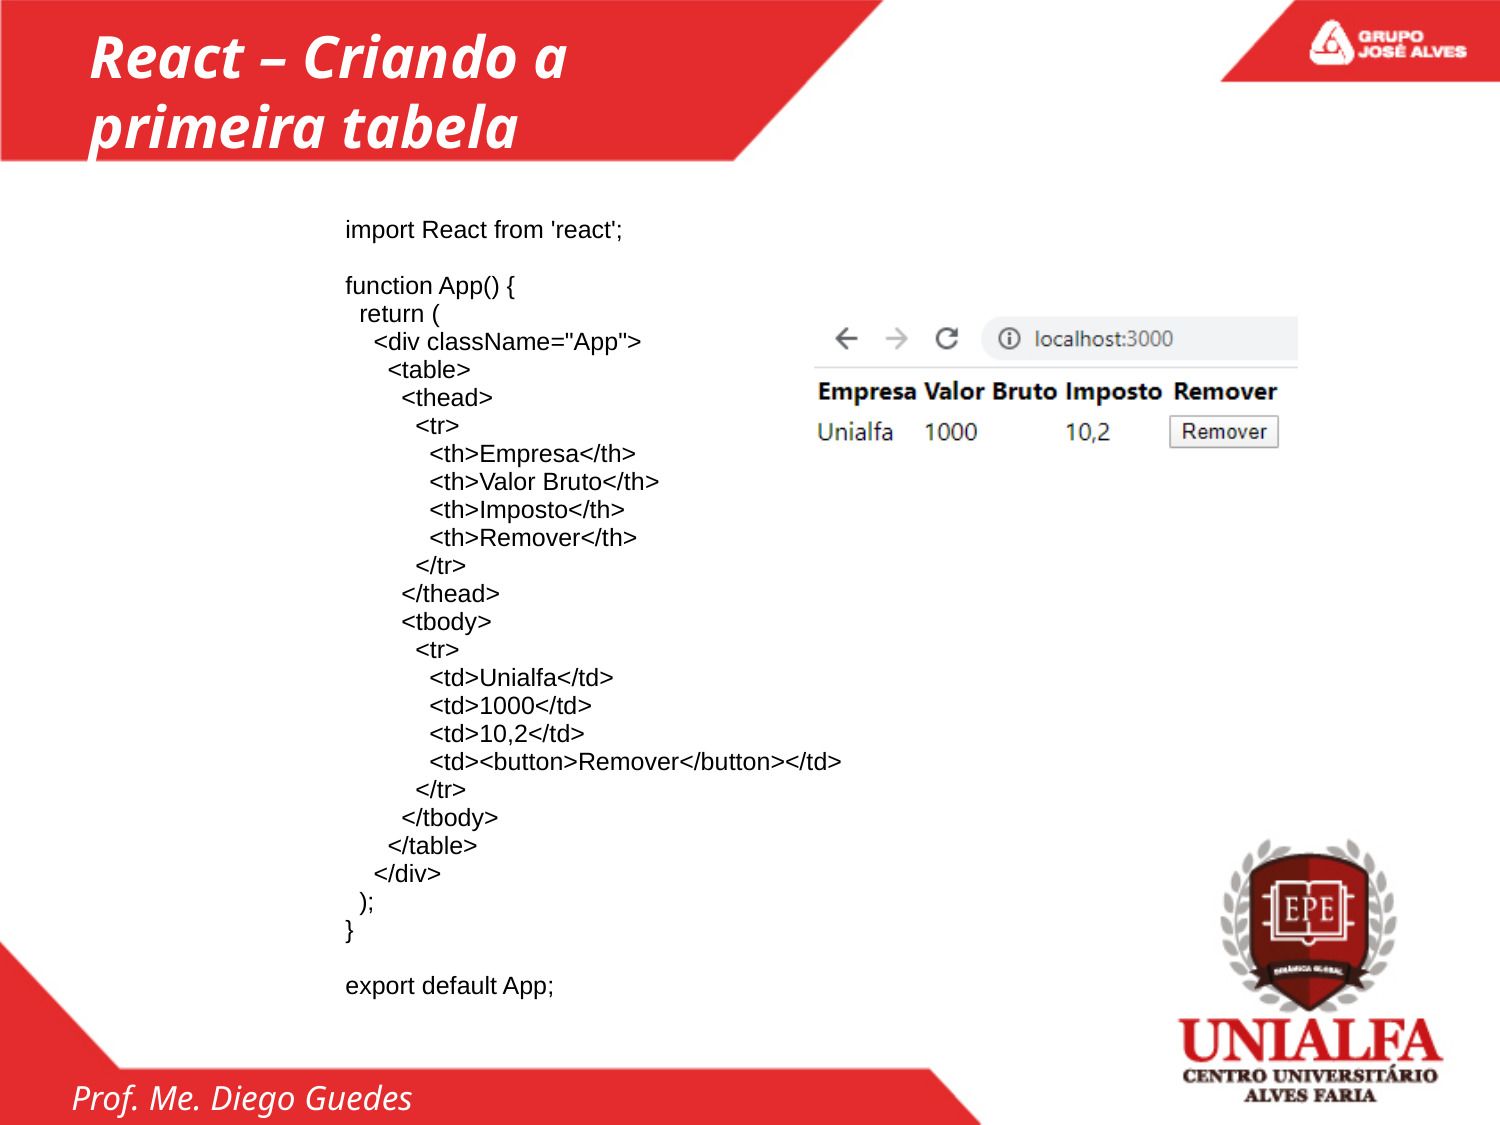

React – Criando a primeira tabela
import React from 'react';
function App() {
 return (
 <div className="App">
 <table>
 <thead>
 <tr>
 <th>Empresa</th>
 <th>Valor Bruto</th>
 <th>Imposto</th>
 <th>Remover</th>
 </tr>
 </thead>
 <tbody>
 <tr>
 <td>Unialfa</td>
 <td>1000</td>
 <td>10,2</td>
 <td><button>Remover</button></td>
 </tr>
 </tbody>
 </table>
 </div>
 );
}
export default App;
Prof. Me. Diego Guedes